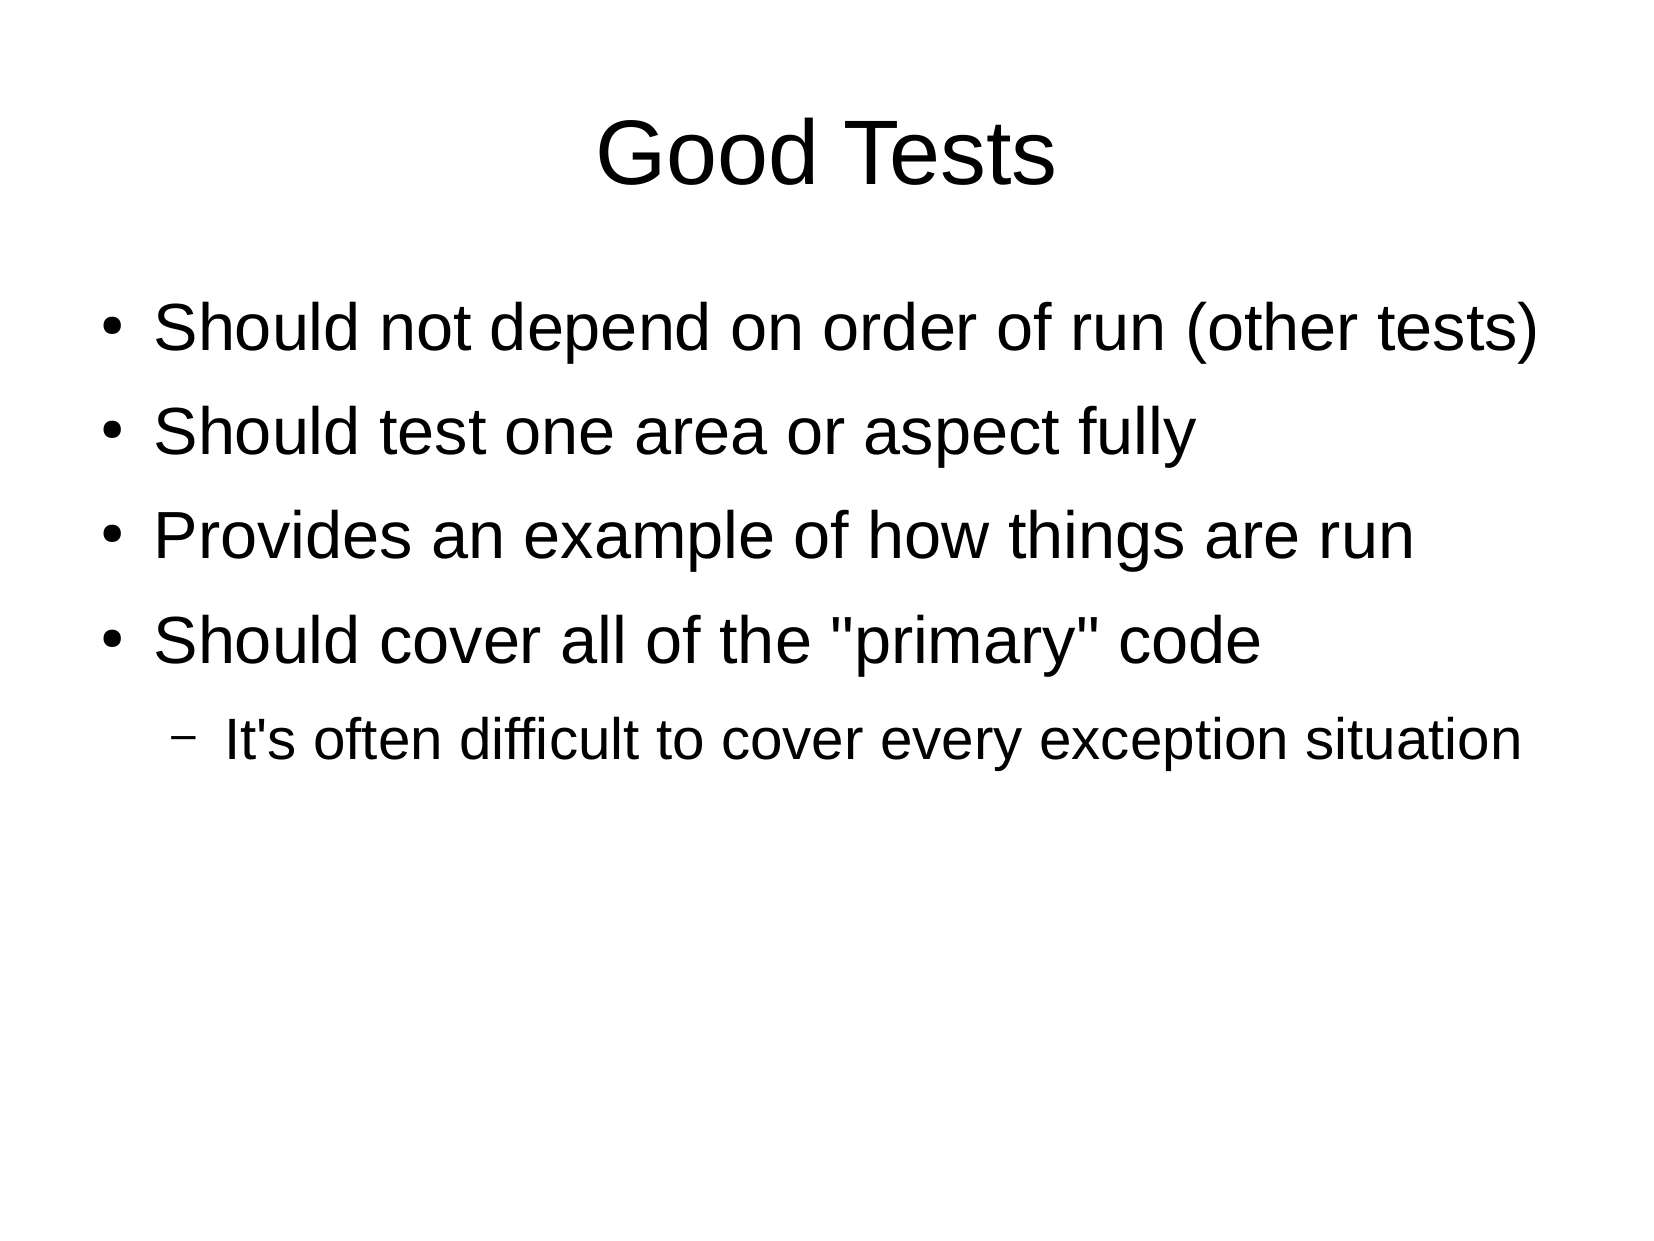

# Good Tests
Should not depend on order of run (other tests)
Should test one area or aspect fully
Provides an example of how things are run
Should cover all of the "primary" code
It's often difficult to cover every exception situation